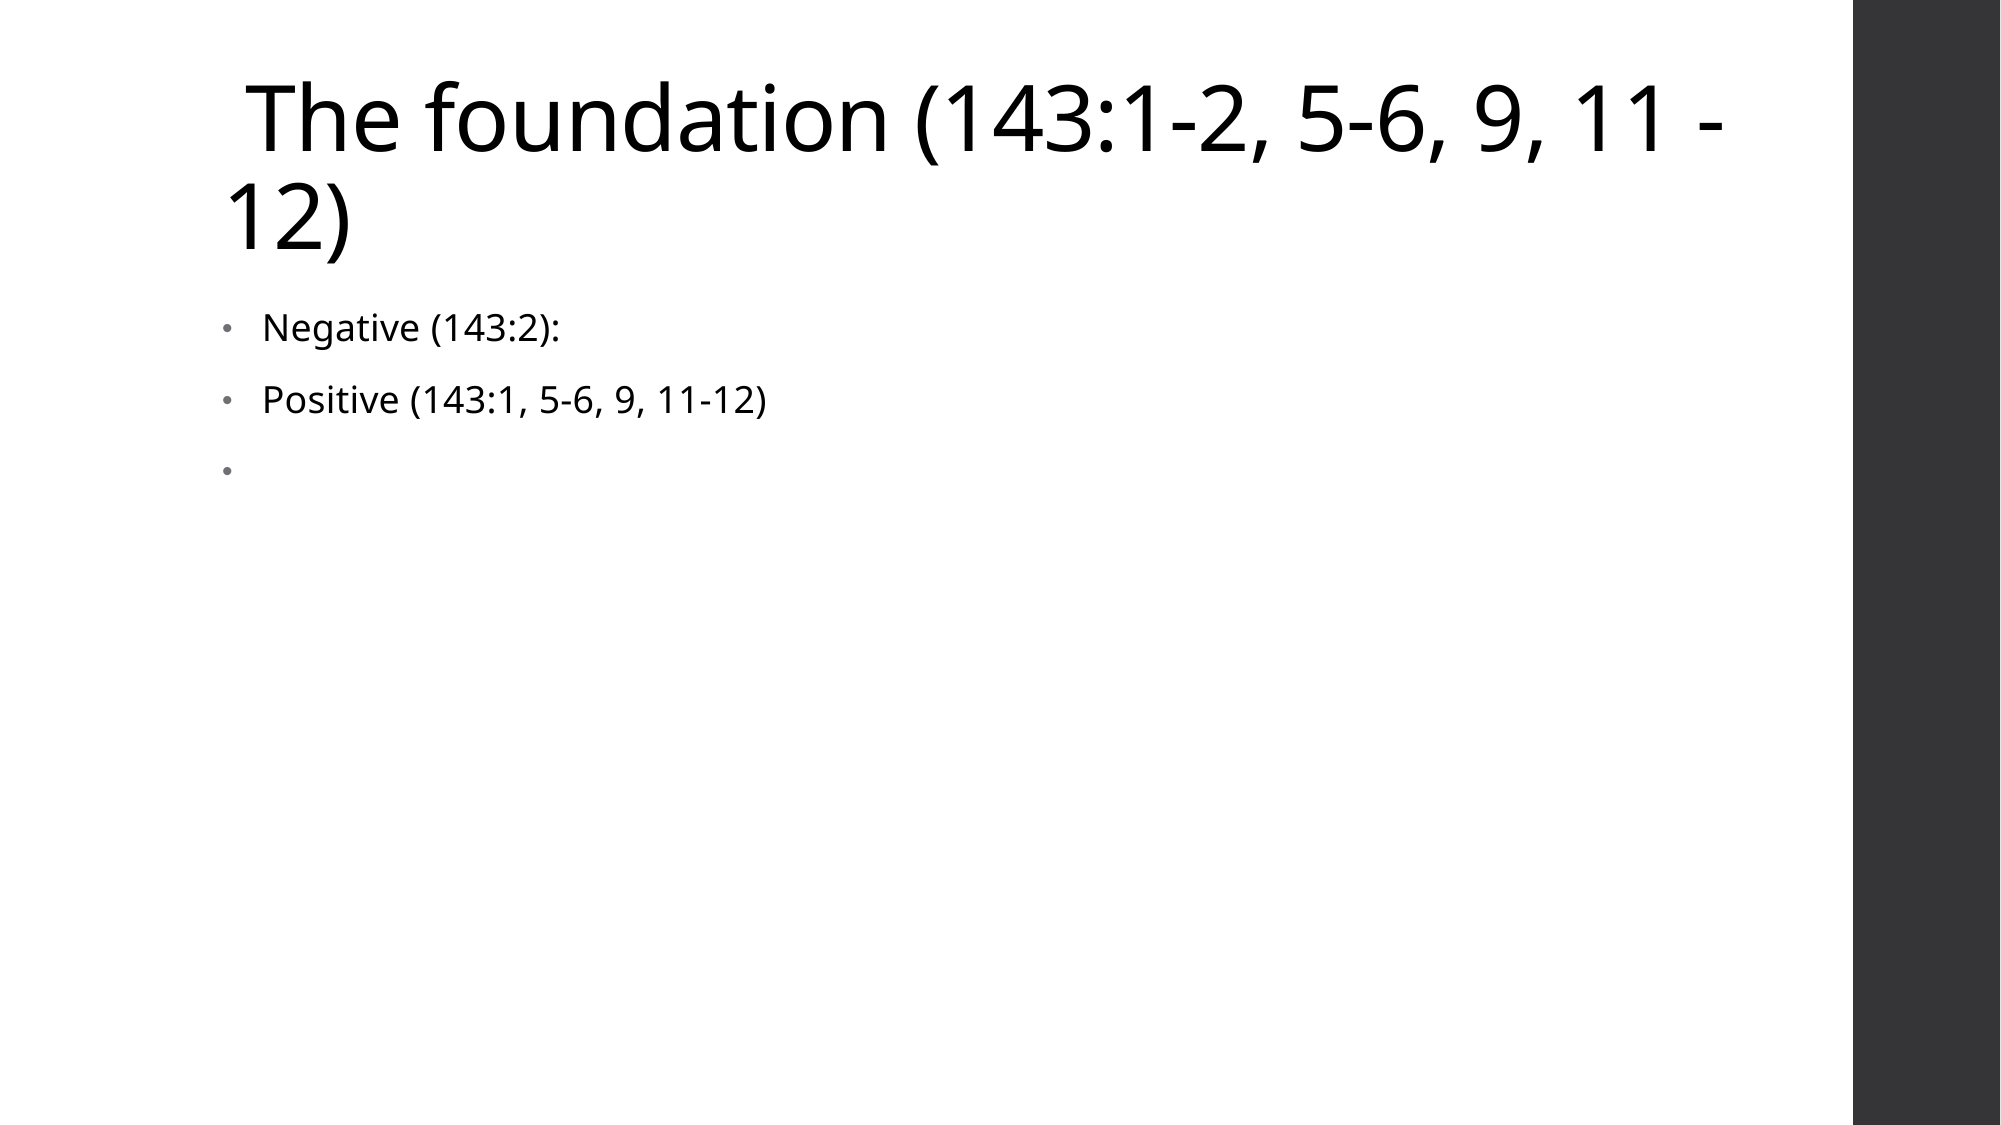

# The foundation (143:1-2, 5-6, 9, 11 -12)
 Negative (143:2):
 Positive (143:1, 5-6, 9, 11-12)